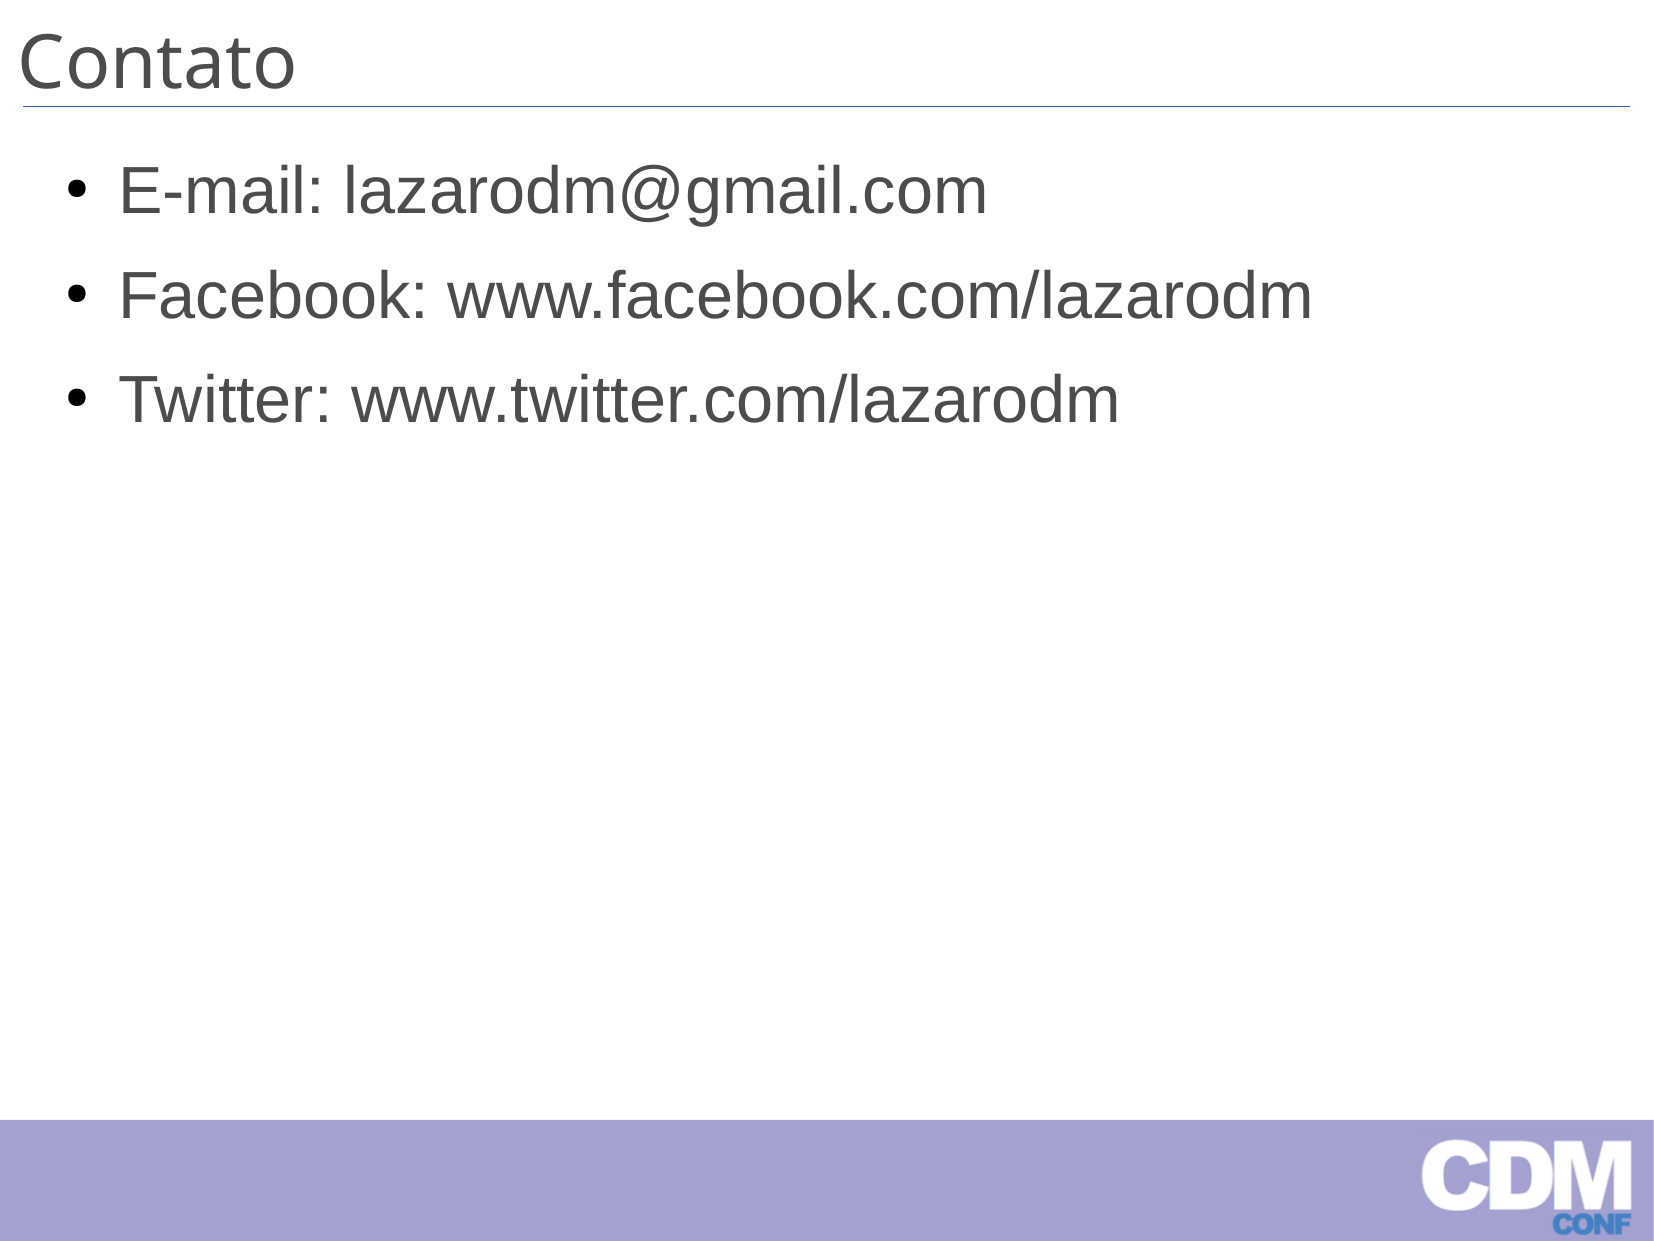

# Contato
E-mail: lazarodm@gmail.com
Facebook: www.facebook.com/lazarodm
Twitter: www.twitter.com/lazarodm